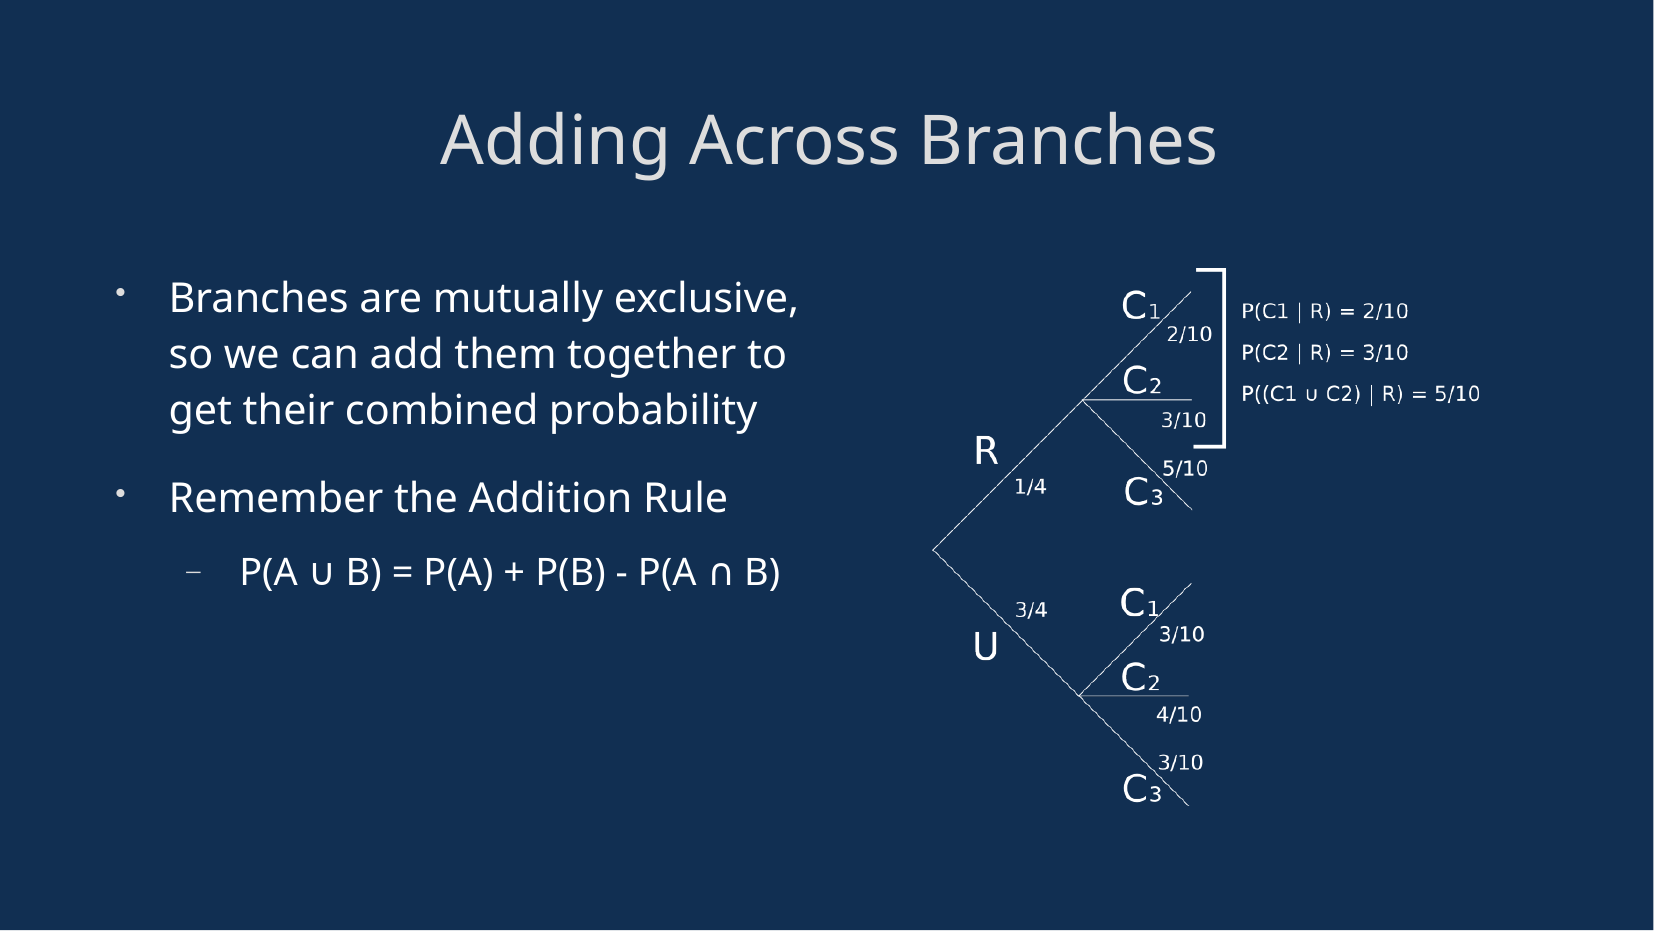

# Adding Across Branches
Branches are mutually exclusive, so we can add them together to get their combined probability
Remember the Addition Rule
P(A ∪ B) = P(A) + P(B) - P(A ∩ B)